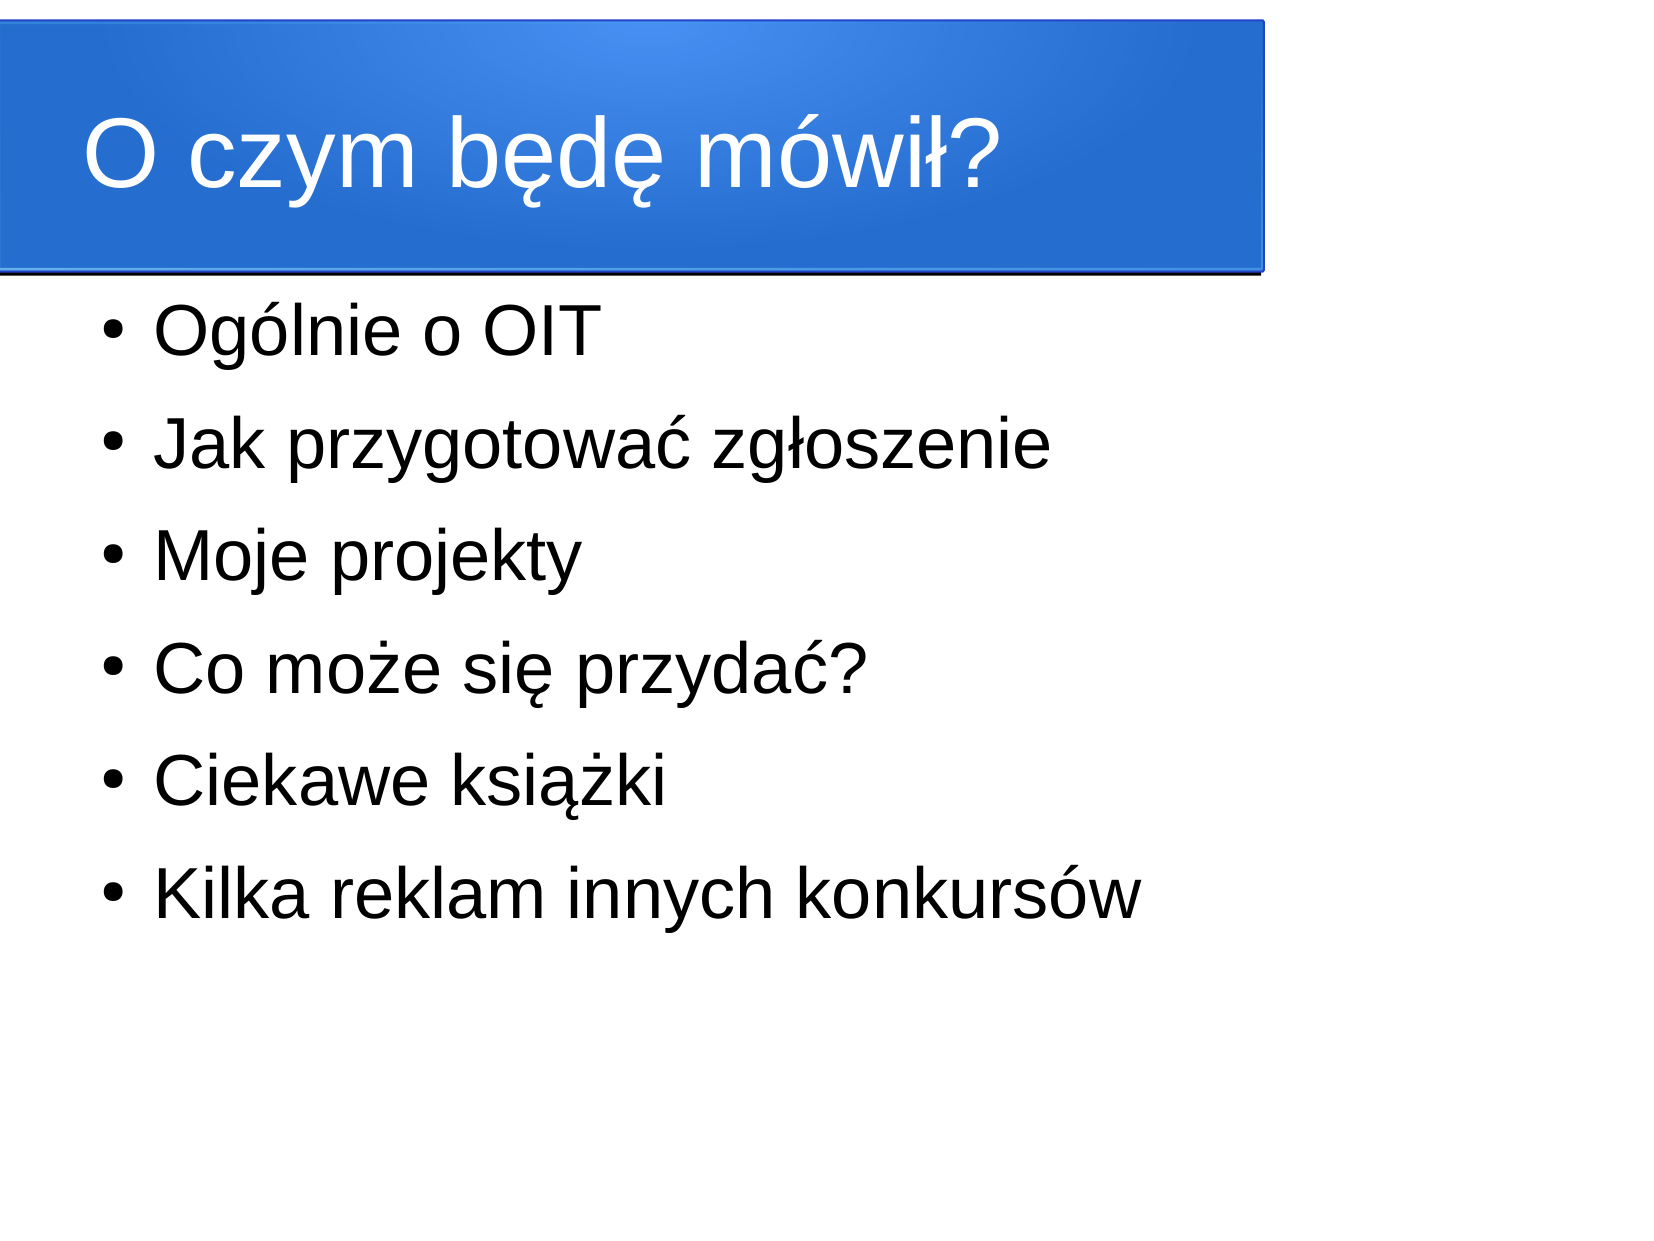

# O czym będę mówił?
Ogólnie o OIT
Jak przygotować zgłoszenie
Moje projekty
Co może się przydać?
Ciekawe książki
Kilka reklam innych konkursów